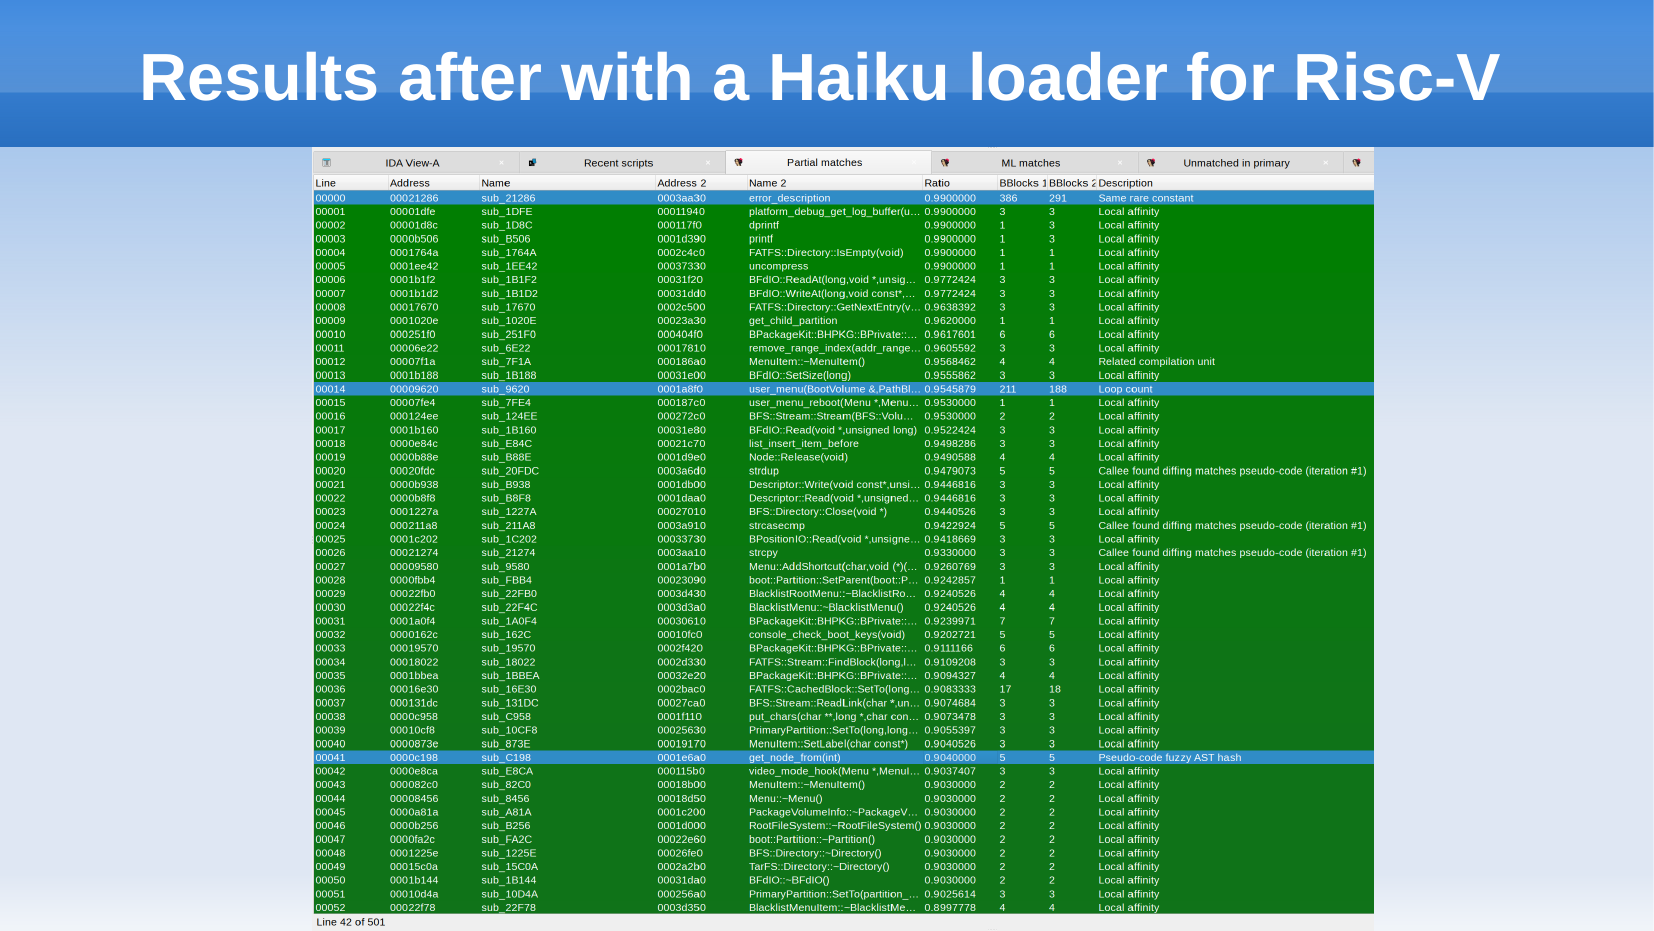

# Results after with a Haiku loader for Risc-V